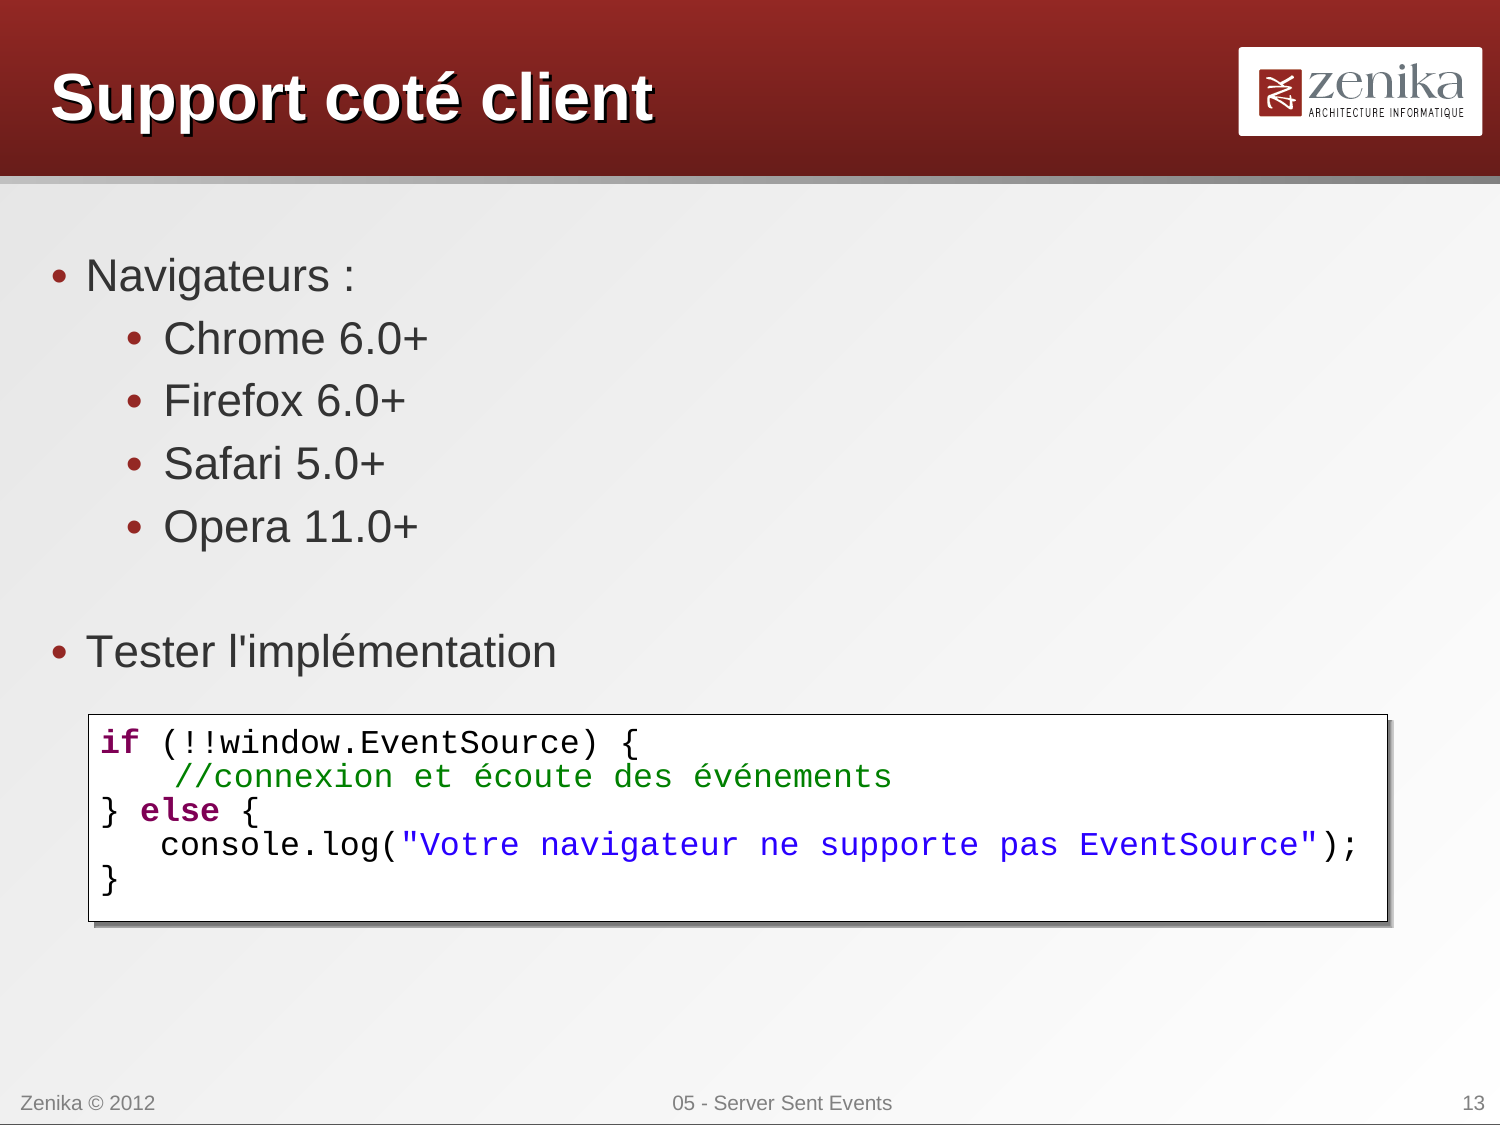

# Support coté client
Navigateurs :
Chrome 6.0+
Firefox 6.0+
Safari 5.0+
Opera 11.0+
Tester l'implémentation
if (!!window.EventSource) {
	//connexion et écoute des événements
} else {
 console.log("Votre navigateur ne supporte pas EventSource");
}